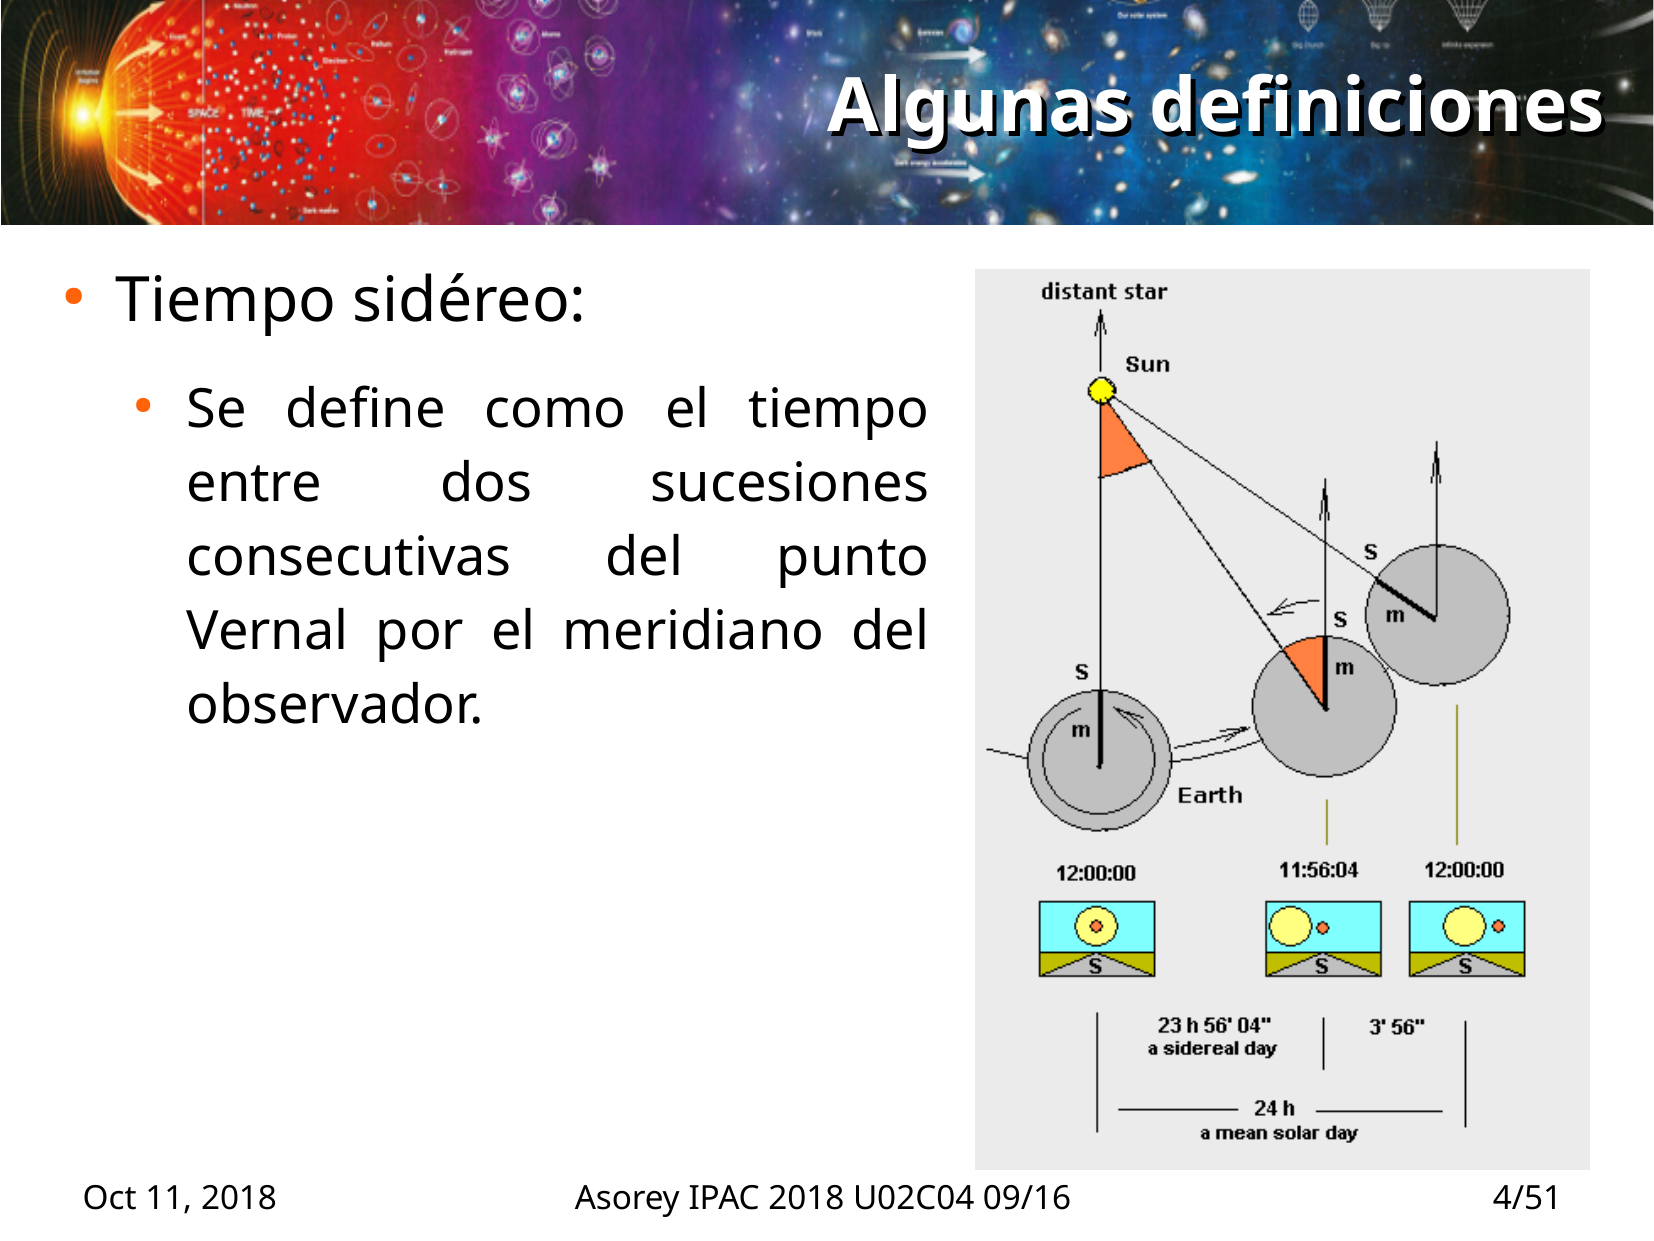

Algunas definiciones
# Tiempo sidéreo:
Se define como el tiempo entre dos sucesiones consecutivas del punto Vernal por el meridiano del observador.
Oct 11, 2018
Asorey IPAC 2018 U02C04 09/16
4